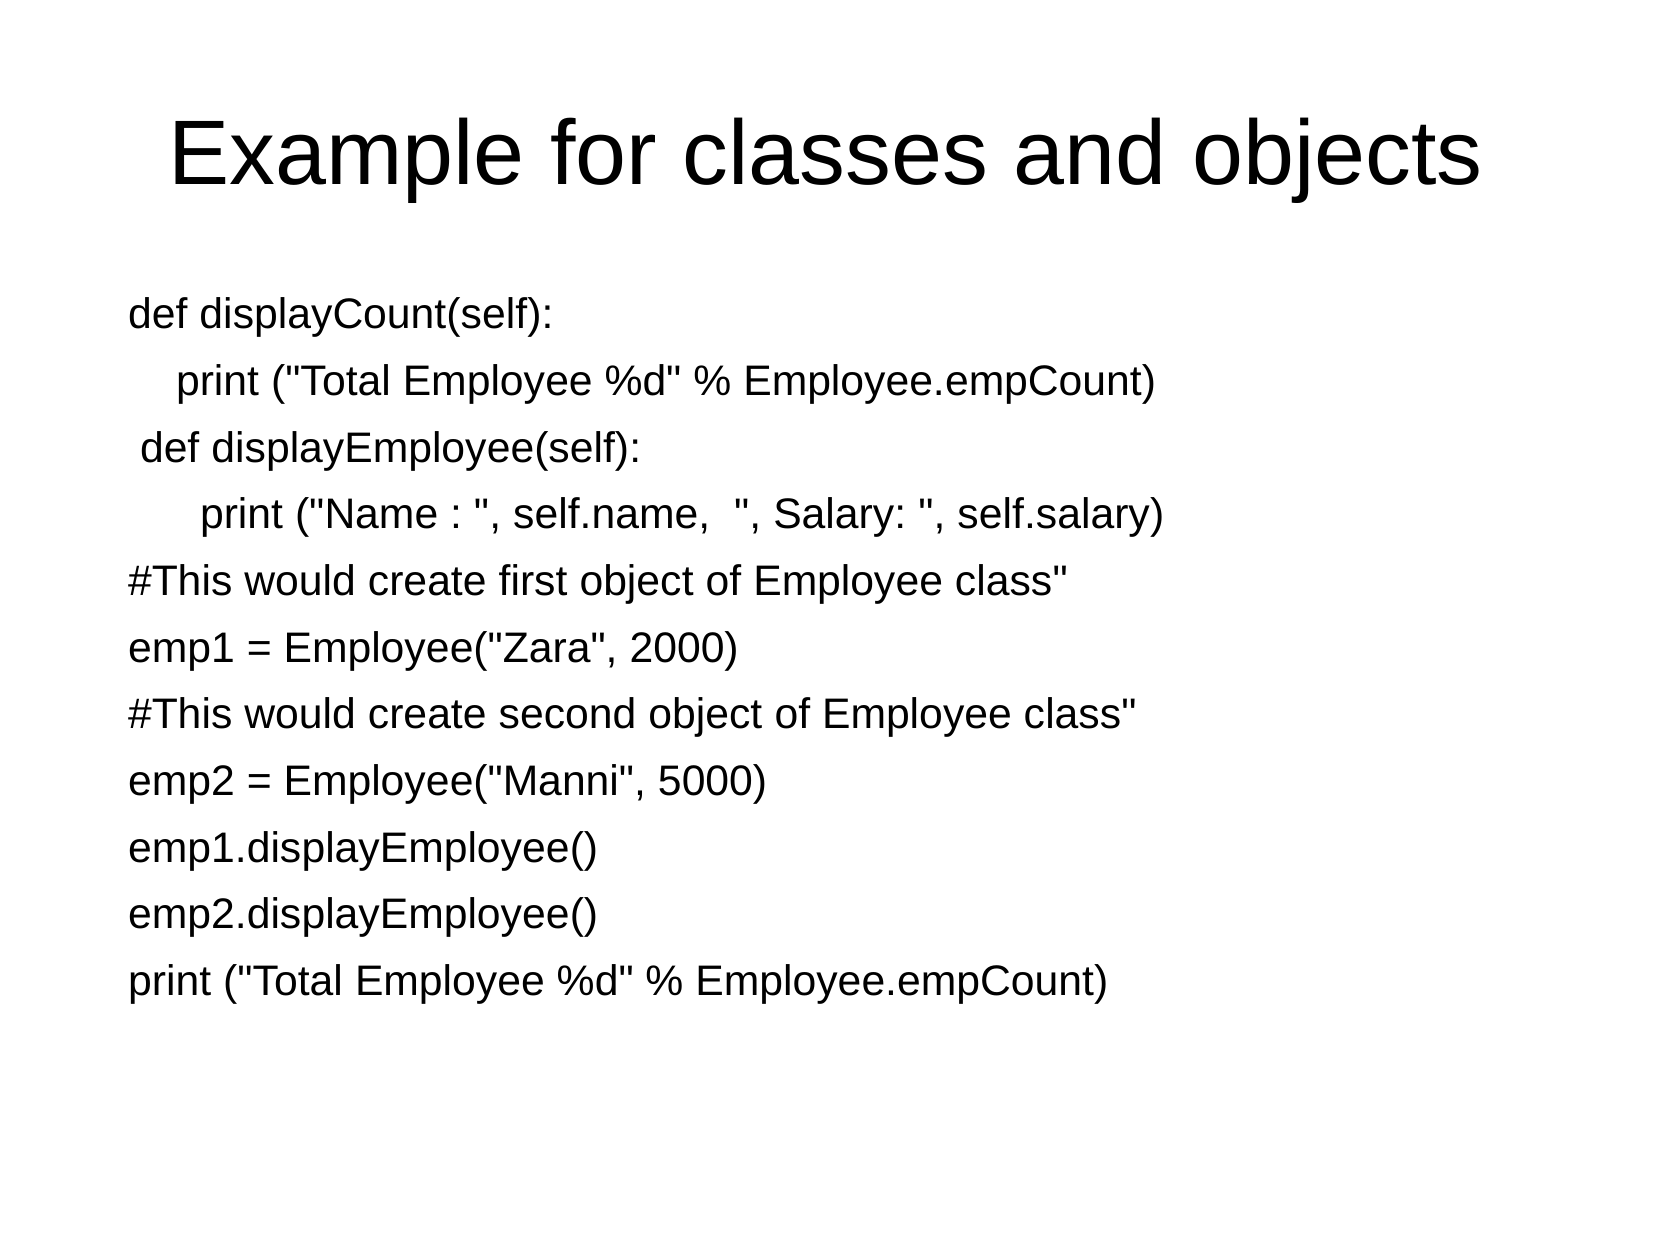

# Example for classes and objects
def displayCount(self):
 print ("Total Employee %d" % Employee.empCount)
 def displayEmployee(self):
 print ("Name : ", self.name, ", Salary: ", self.salary)
#This would create first object of Employee class"
emp1 = Employee("Zara", 2000)
#This would create second object of Employee class"
emp2 = Employee("Manni", 5000)
emp1.displayEmployee()
emp2.displayEmployee()
print ("Total Employee %d" % Employee.empCount)